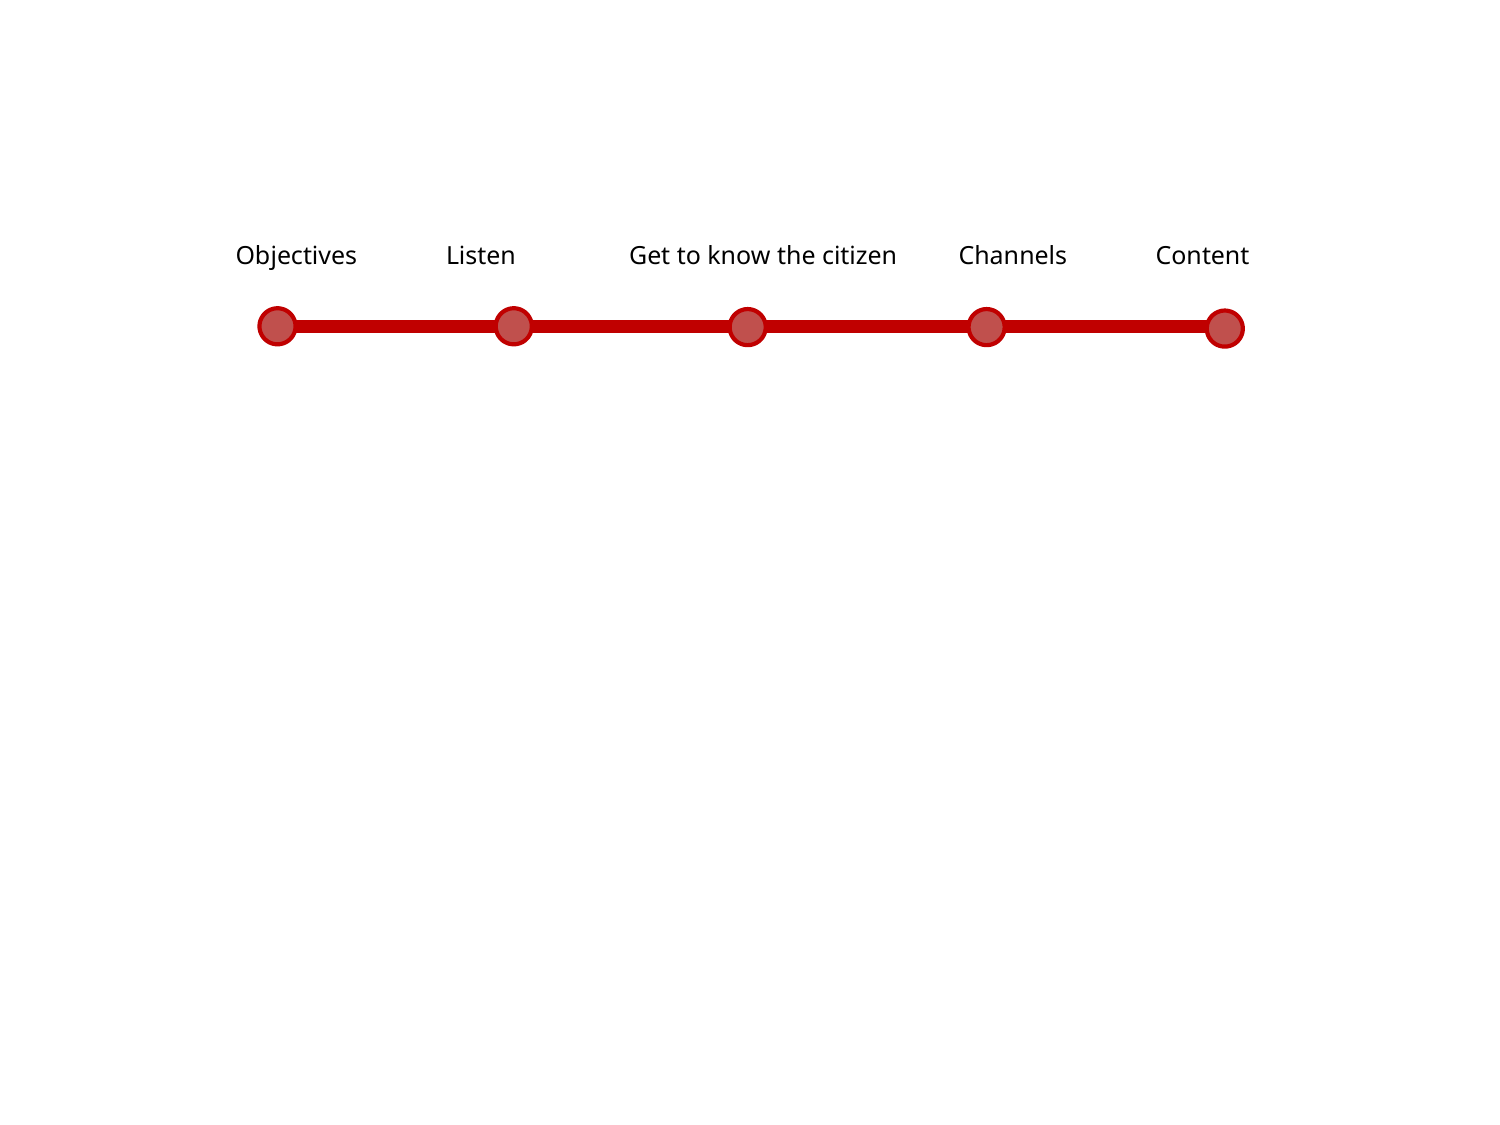

Objectives
Listen
Get to know the citizen
Channels
Content